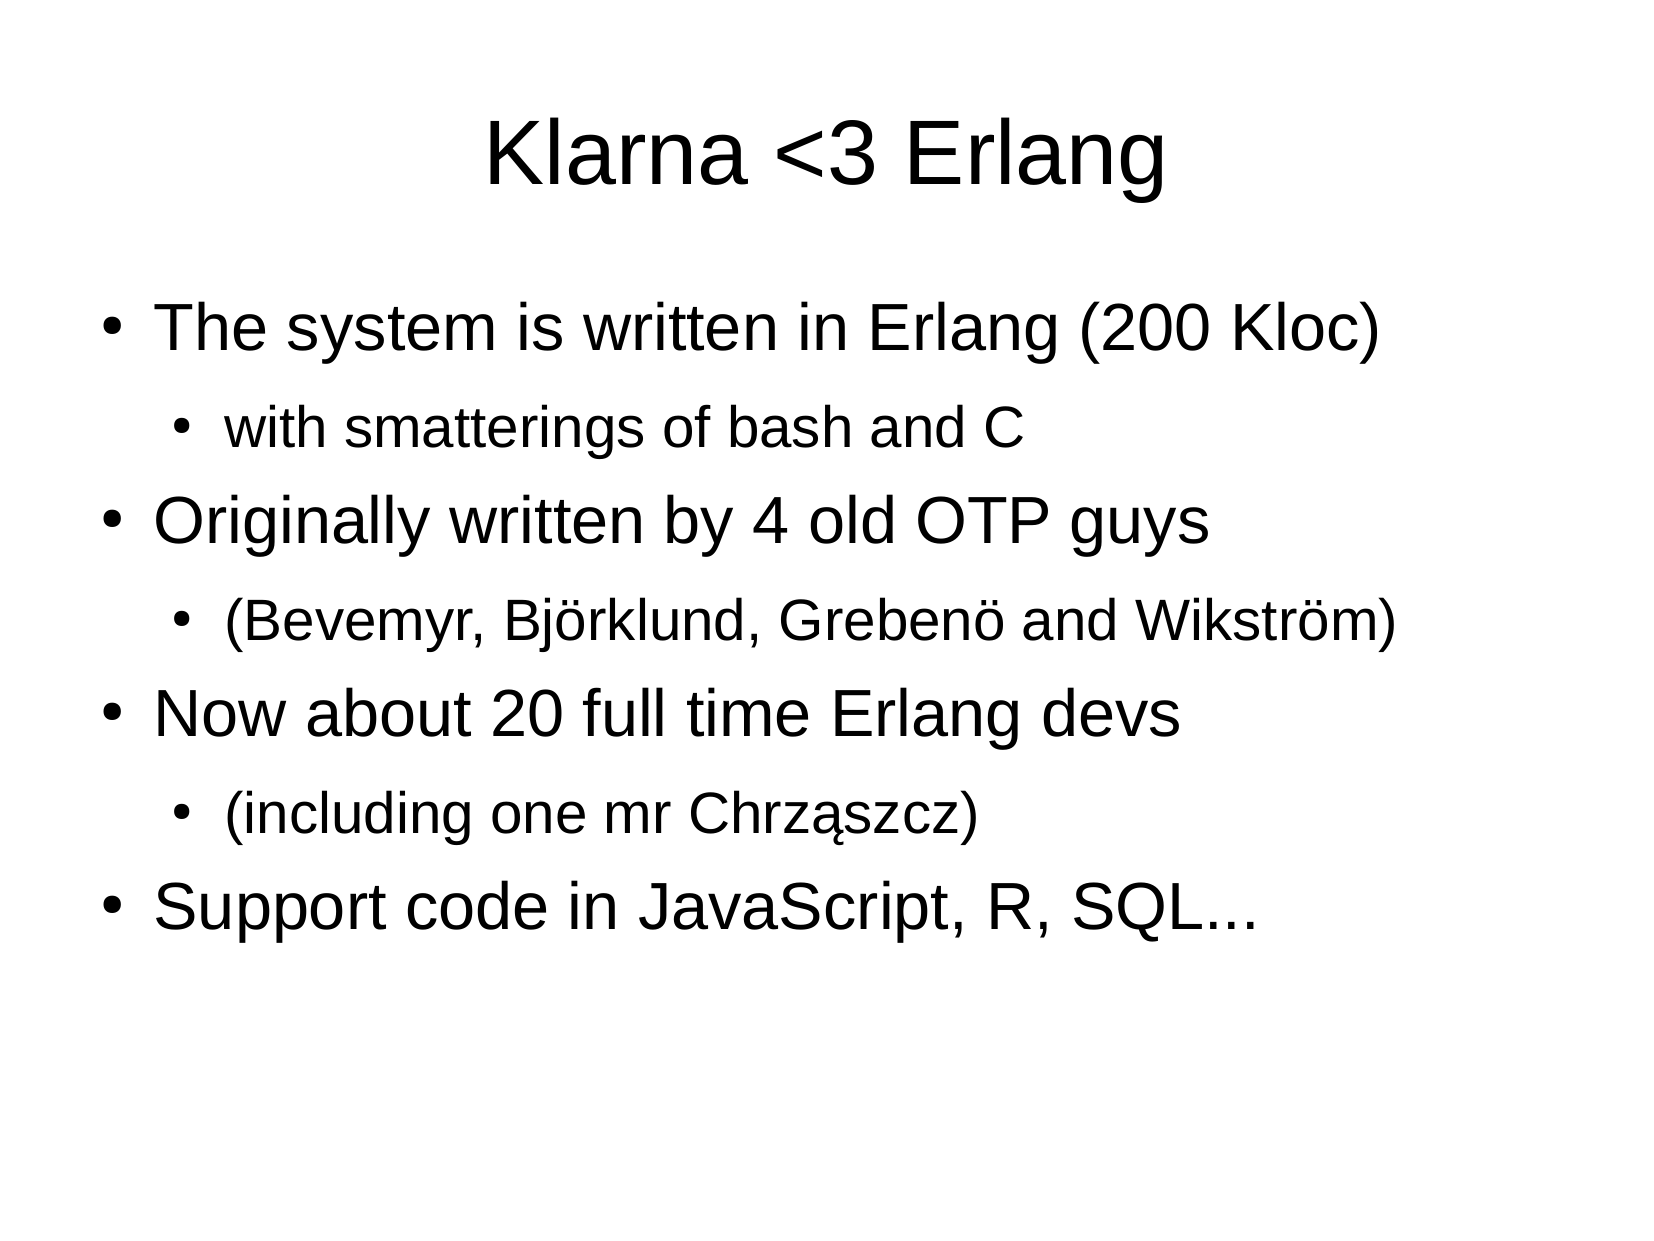

# Klarna <3 Erlang
The system is written in Erlang (200 Kloc)
with smatterings of bash and C
Originally written by 4 old OTP guys
(Bevemyr, Björklund, Grebenö and Wikström)
Now about 20 full time Erlang devs
(including one mr Chrząszcz)
Support code in JavaScript, R, SQL...